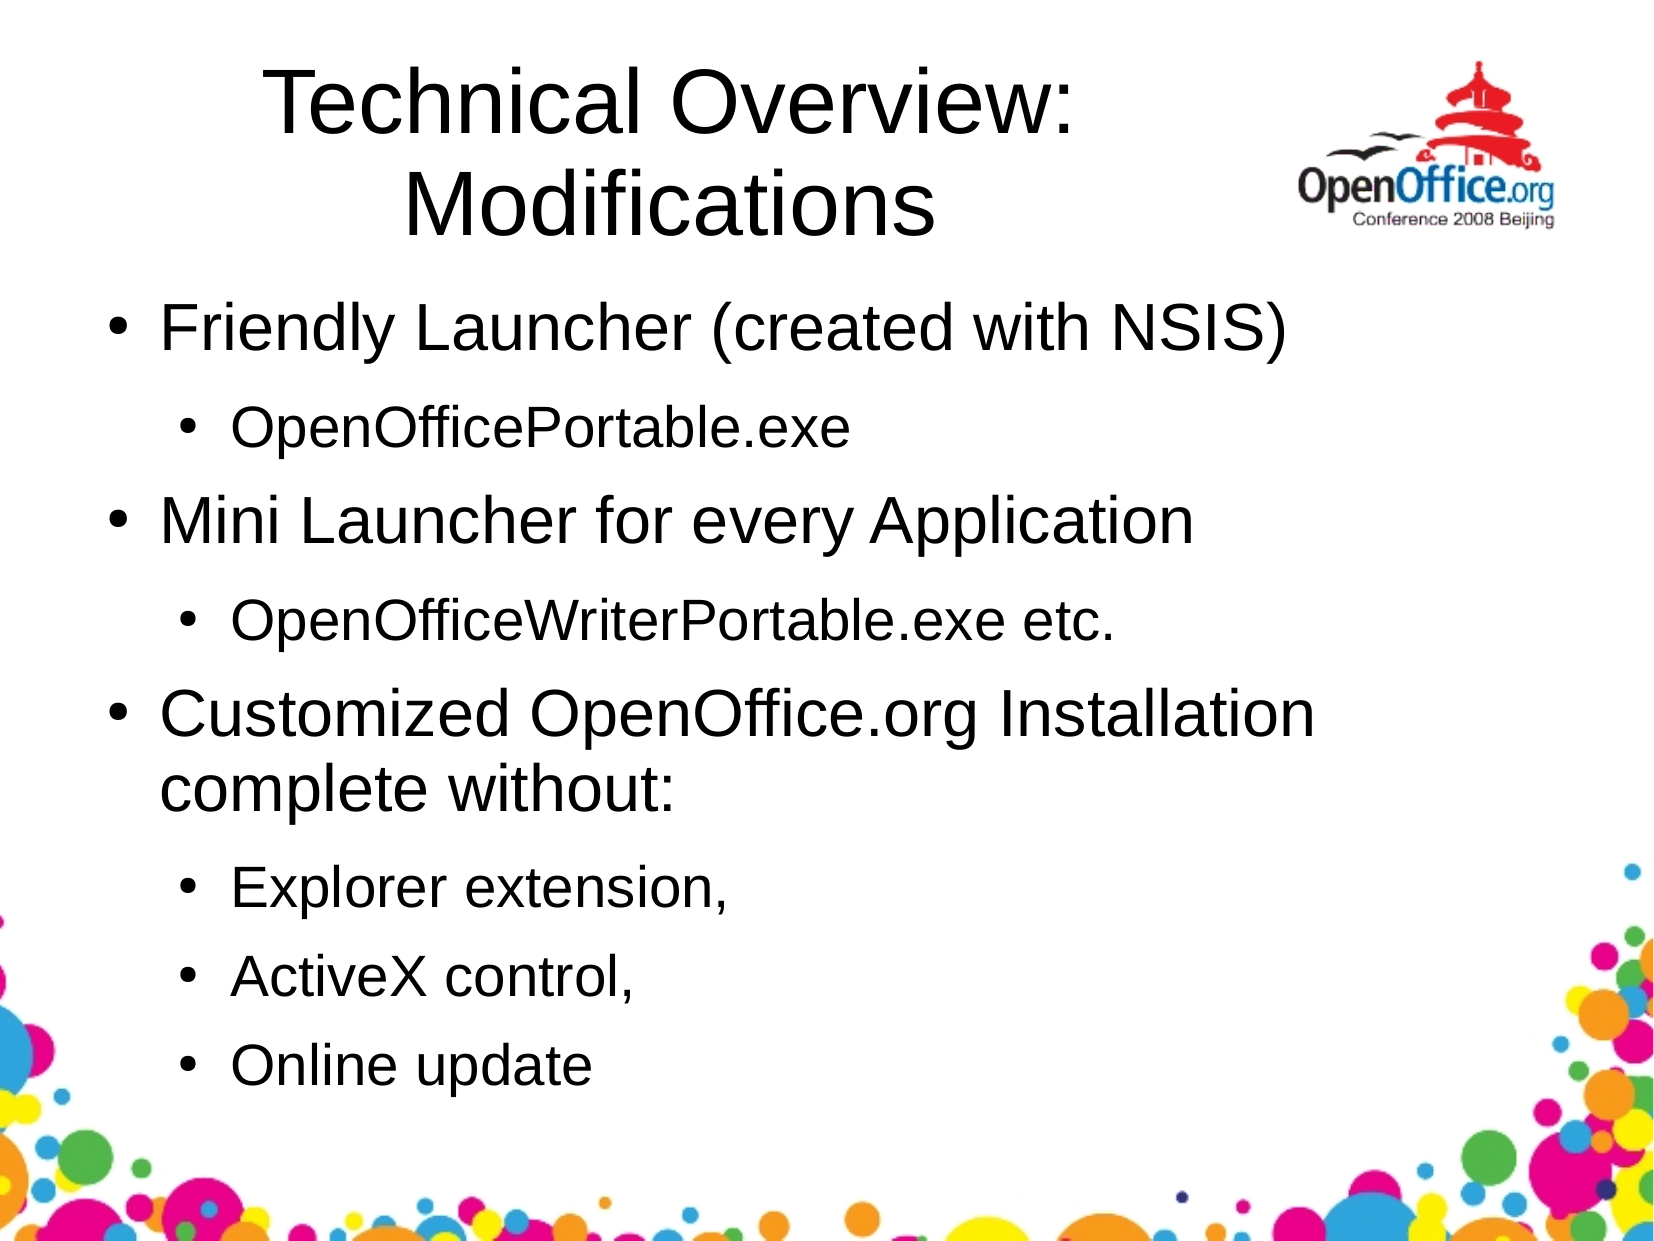

# Technical Overview: Modifications
Friendly Launcher (created with NSIS)
OpenOfficePortable.exe
Mini Launcher for every Application
OpenOfficeWriterPortable.exe etc.
Customized OpenOffice.org Installation
complete without:
Explorer extension,
ActiveX control,
Online update